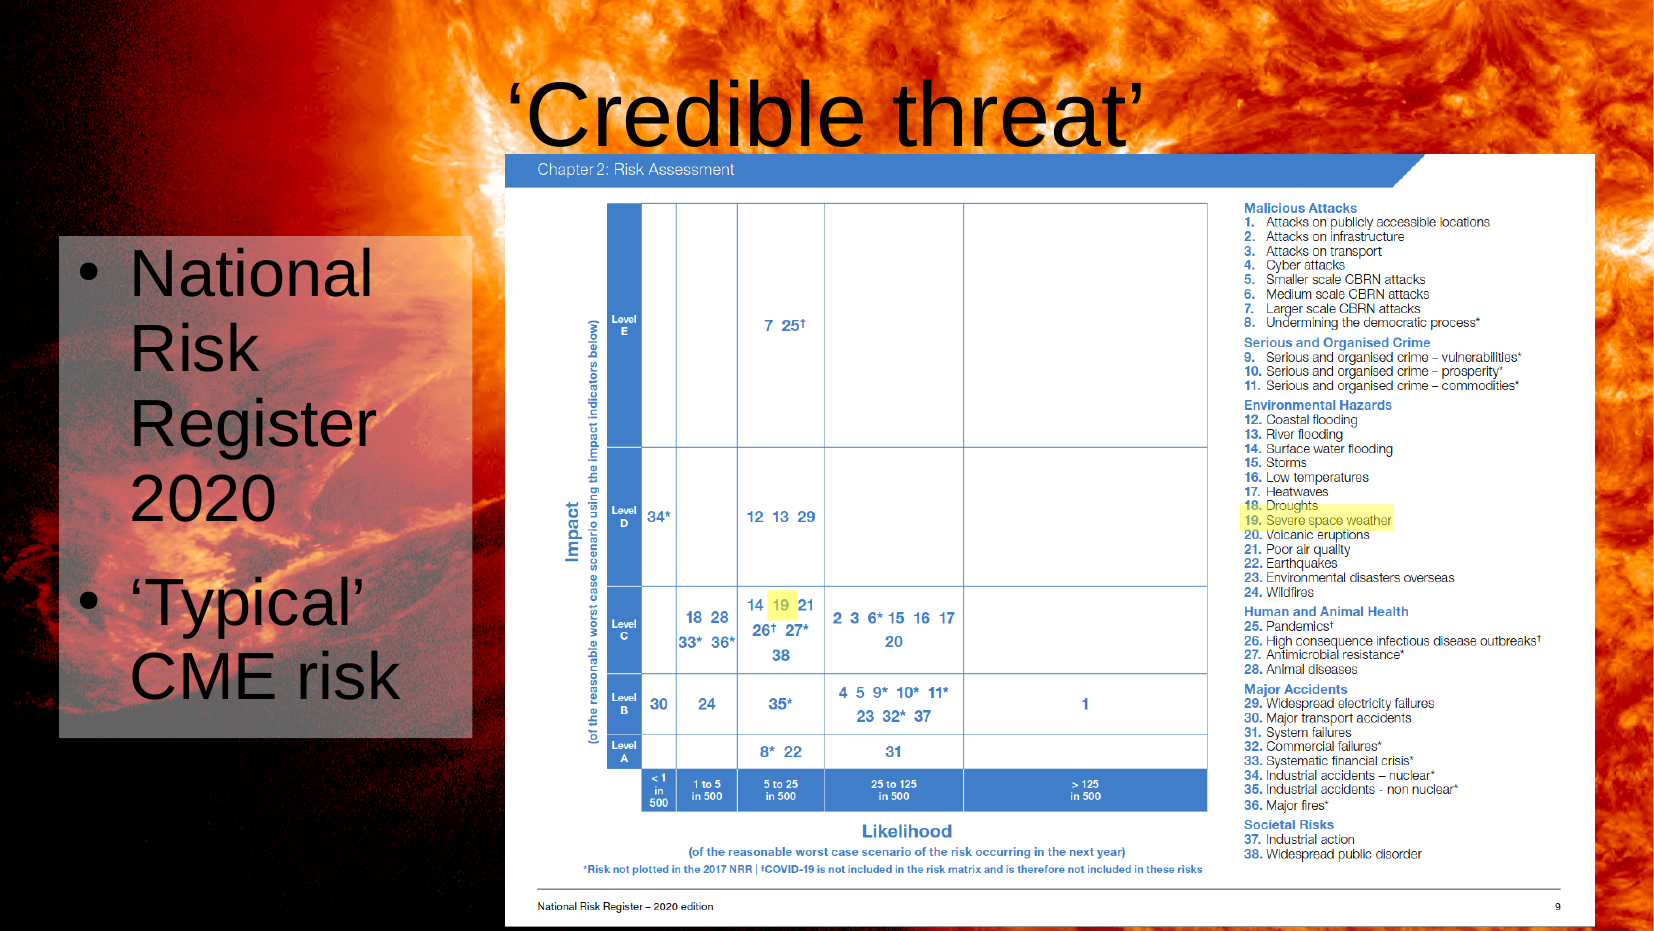

# ‘Credible threat’
National Risk Register 2020
‘Typical’ CME risk